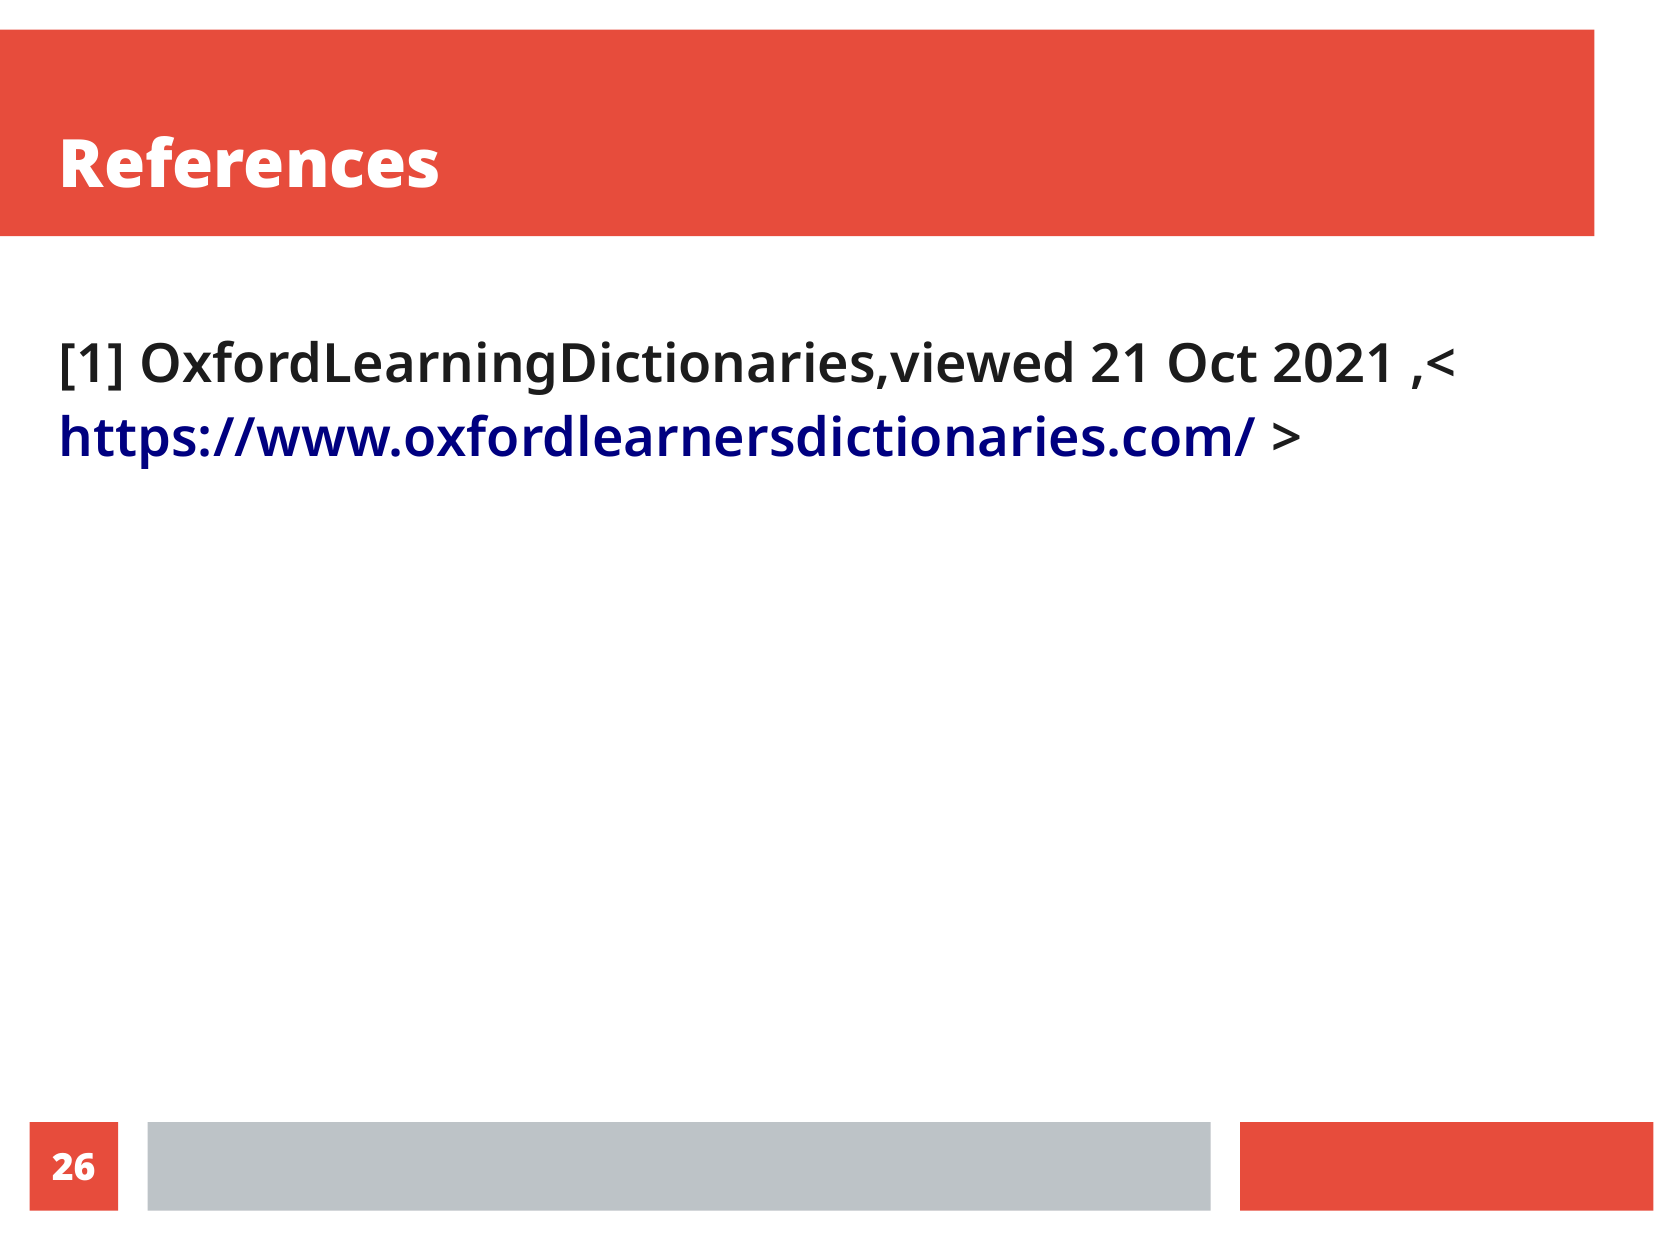

# References
[1] OxfordLearningDictionaries,viewed 21 Oct 2021 ,<https://www.oxfordlearnersdictionaries.com/ >
26